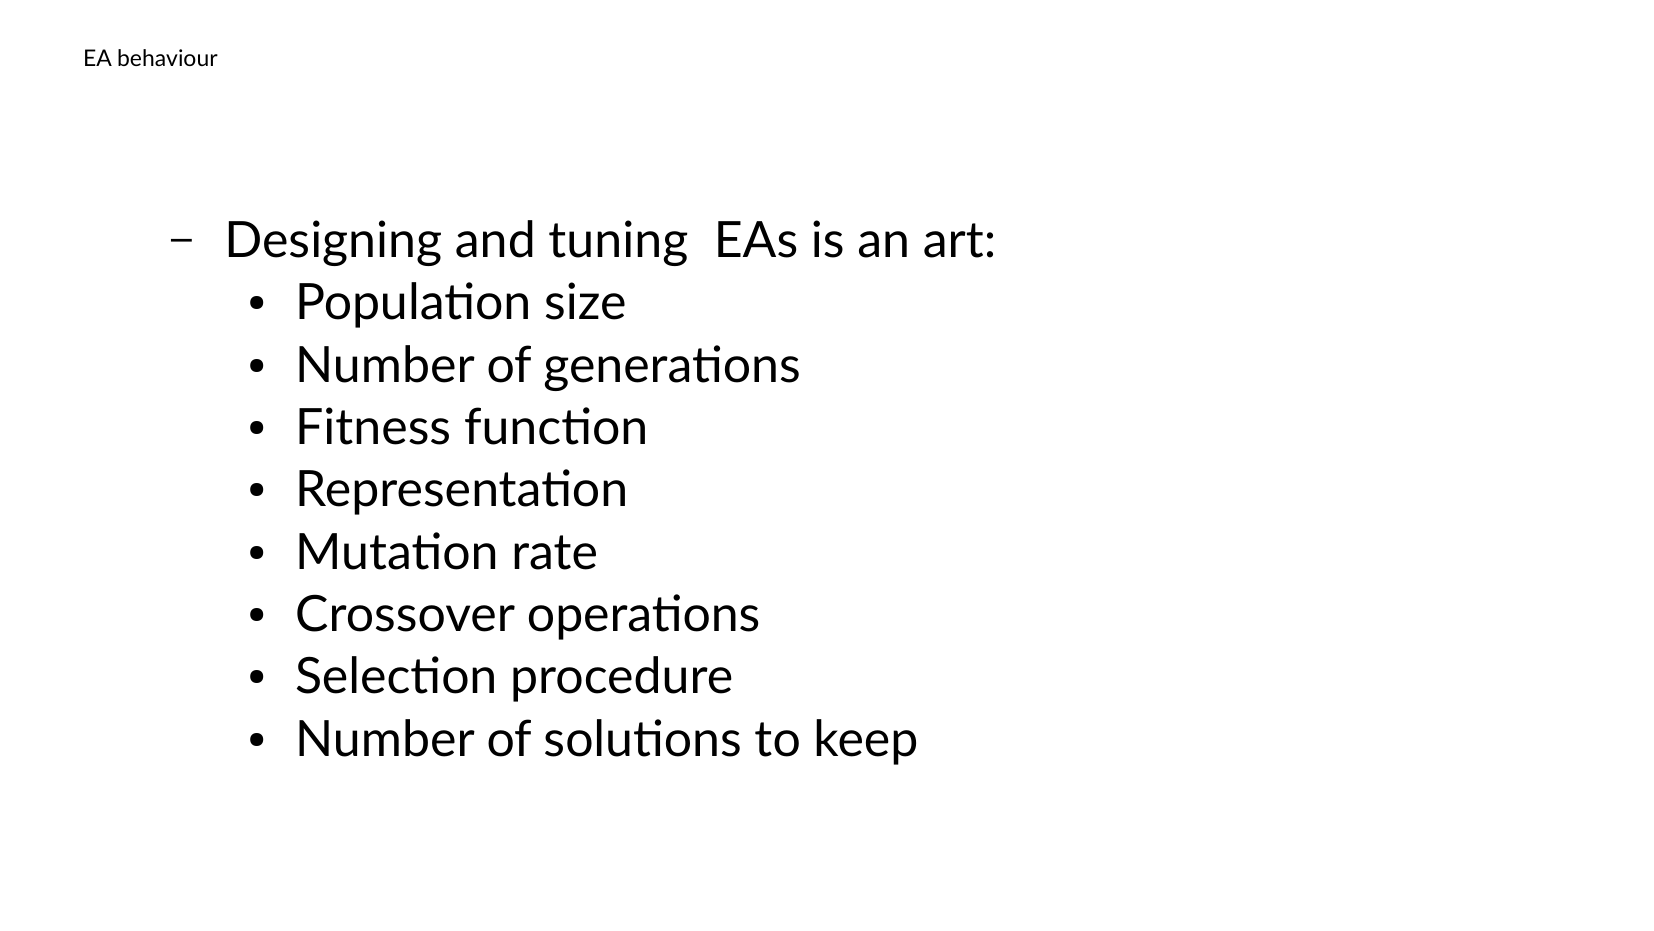

# EA behaviour
Designing and tuning EAs is an art:
Population size
Number of generations
Fitness function
Representation
Mutation rate
Crossover operations
Selection procedure
Number of solutions to keep